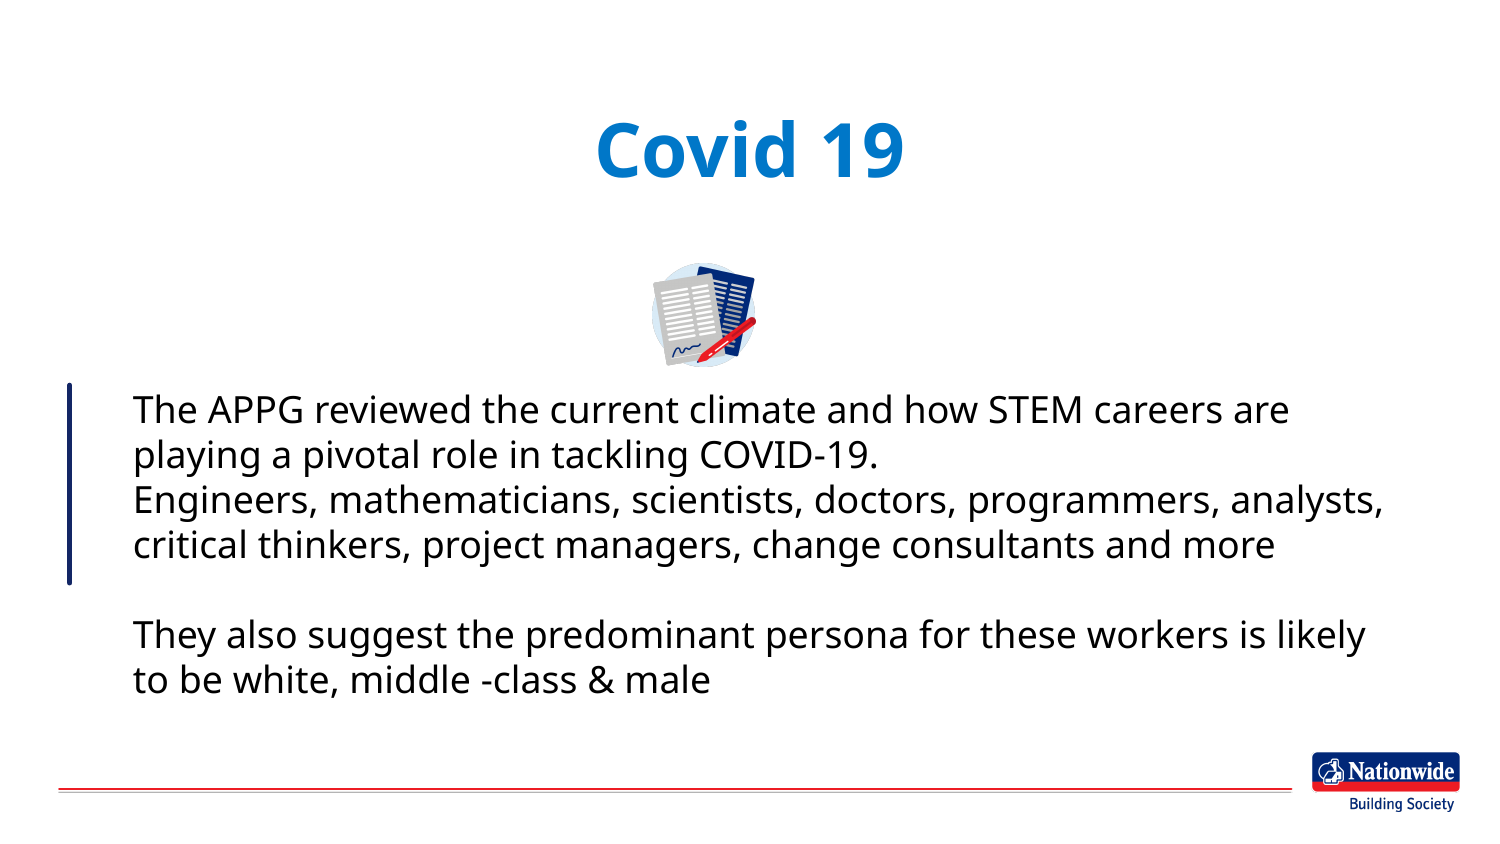

# Covid 19
The APPG reviewed the current climate and how STEM careers are playing a pivotal role in tackling COVID-19.
Engineers, mathematicians, scientists, doctors, programmers, analysts, critical thinkers, project managers, change consultants and more
They also suggest the predominant persona for these workers is likely to be white, middle -class & male